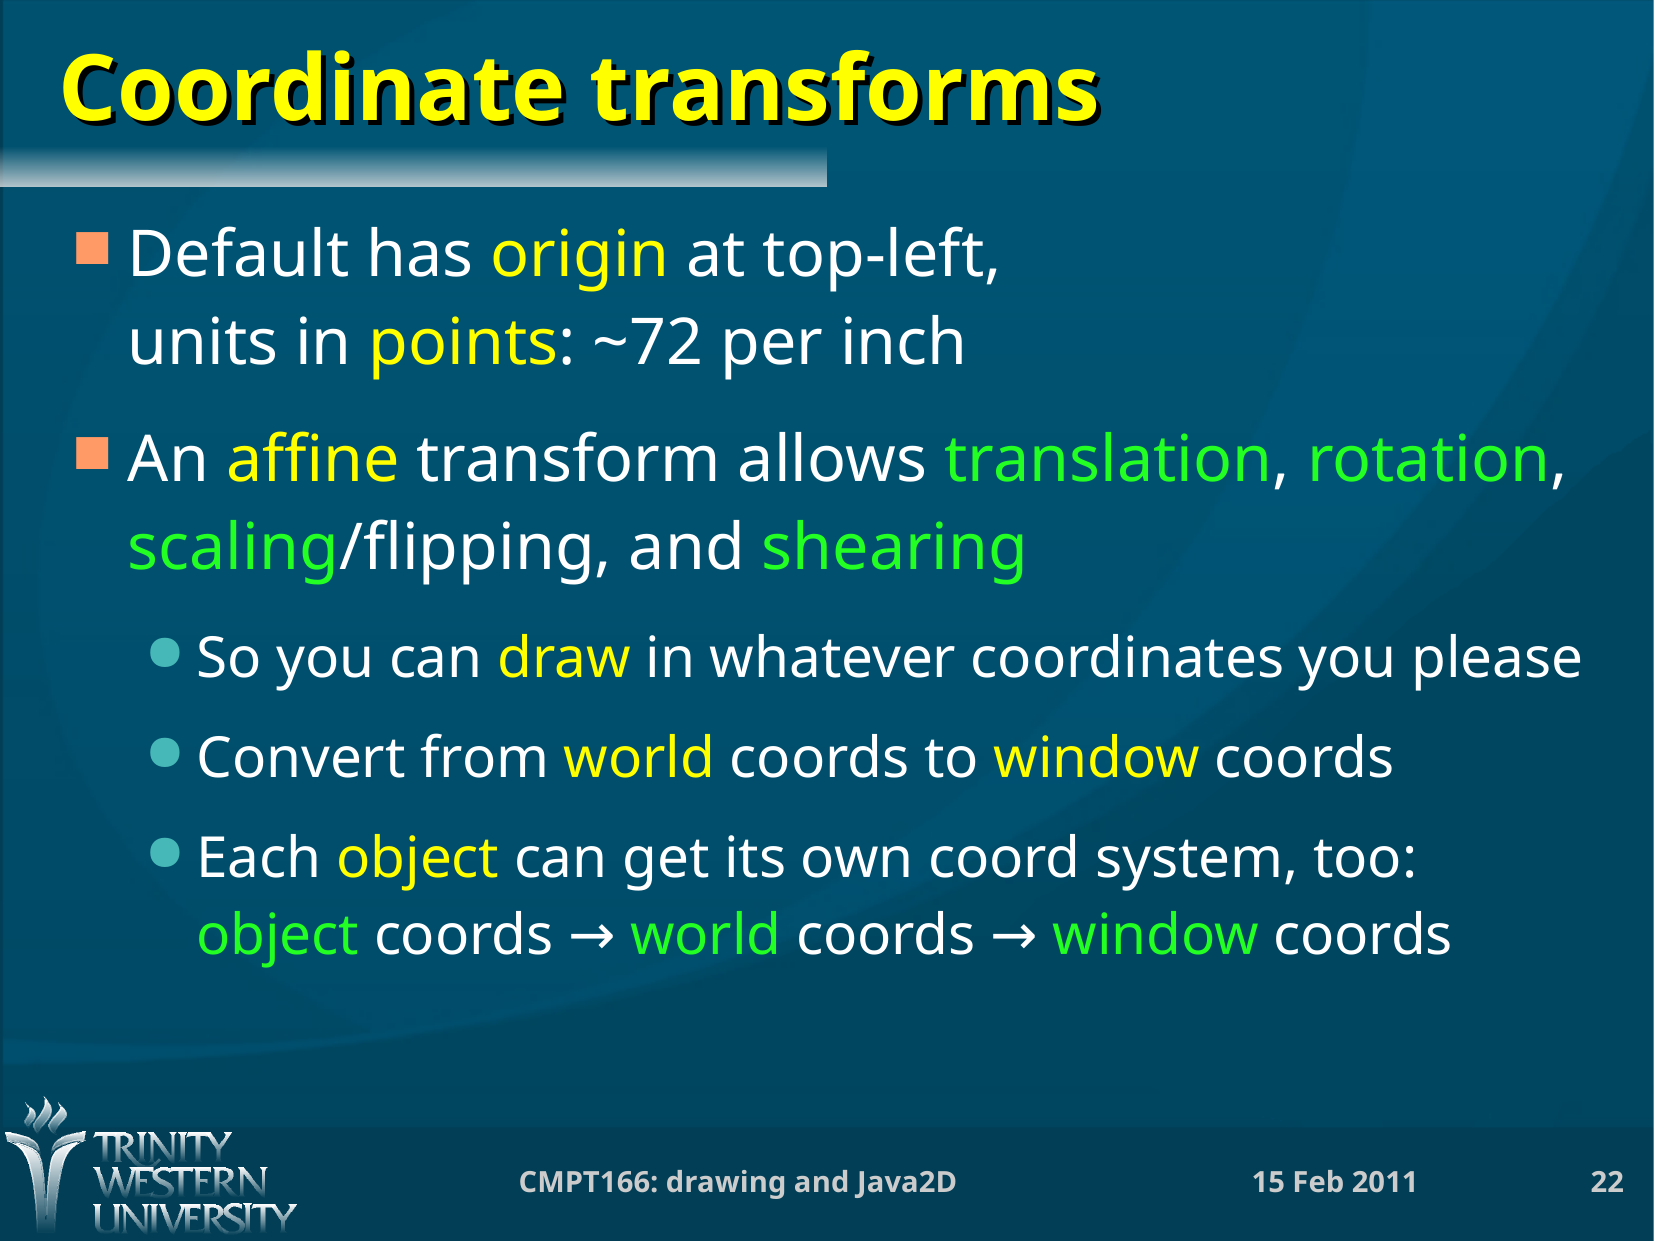

# Coordinate transforms
Default has origin at top-left,
units in points: ~72 per inch
An affine transform allows translation, rotation, scaling/flipping, and shearing
So you can draw in whatever coordinates you please
Convert from world coords to window coords
Each object can get its own coord system, too:
object coords → world coords → window coords
CMPT166: drawing and Java2D
15 Feb 2011
22